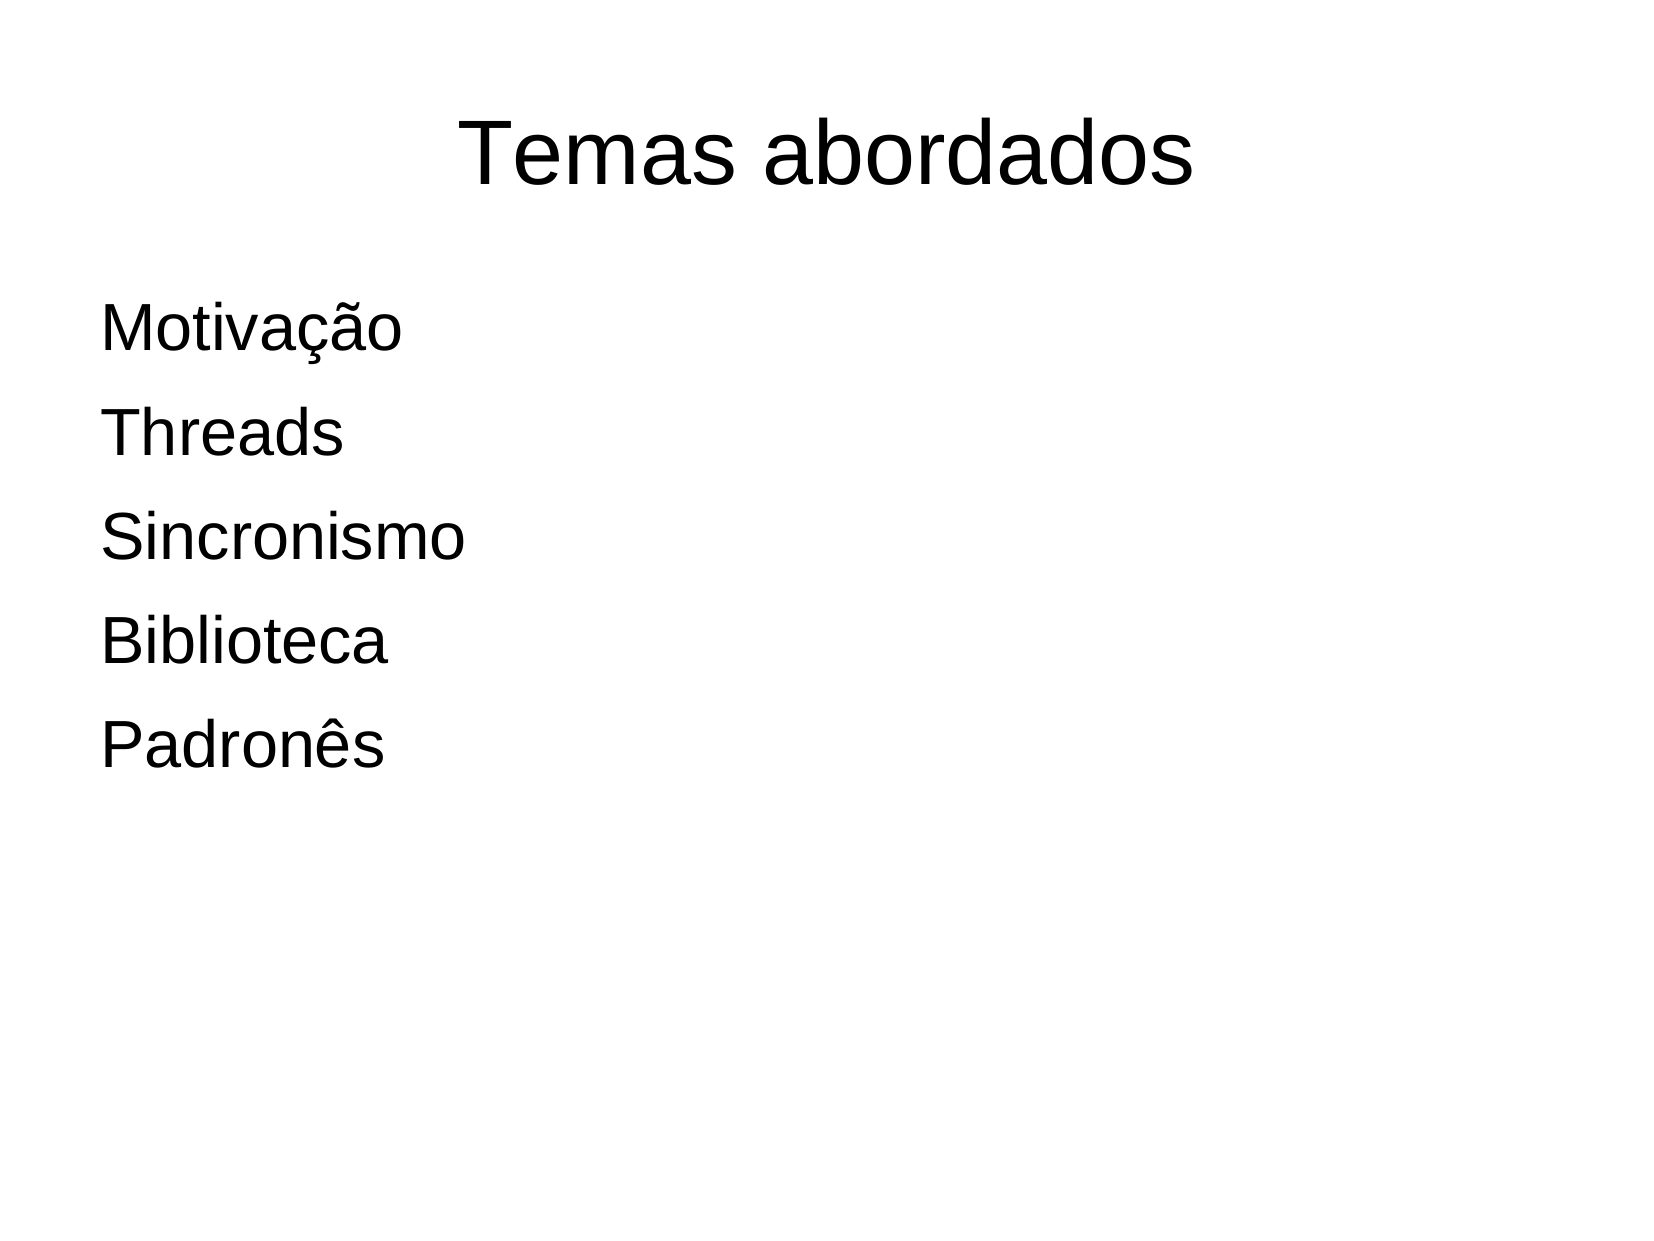

# Temas abordados
Motivação
Threads
Sincronismo
Biblioteca
Padronês